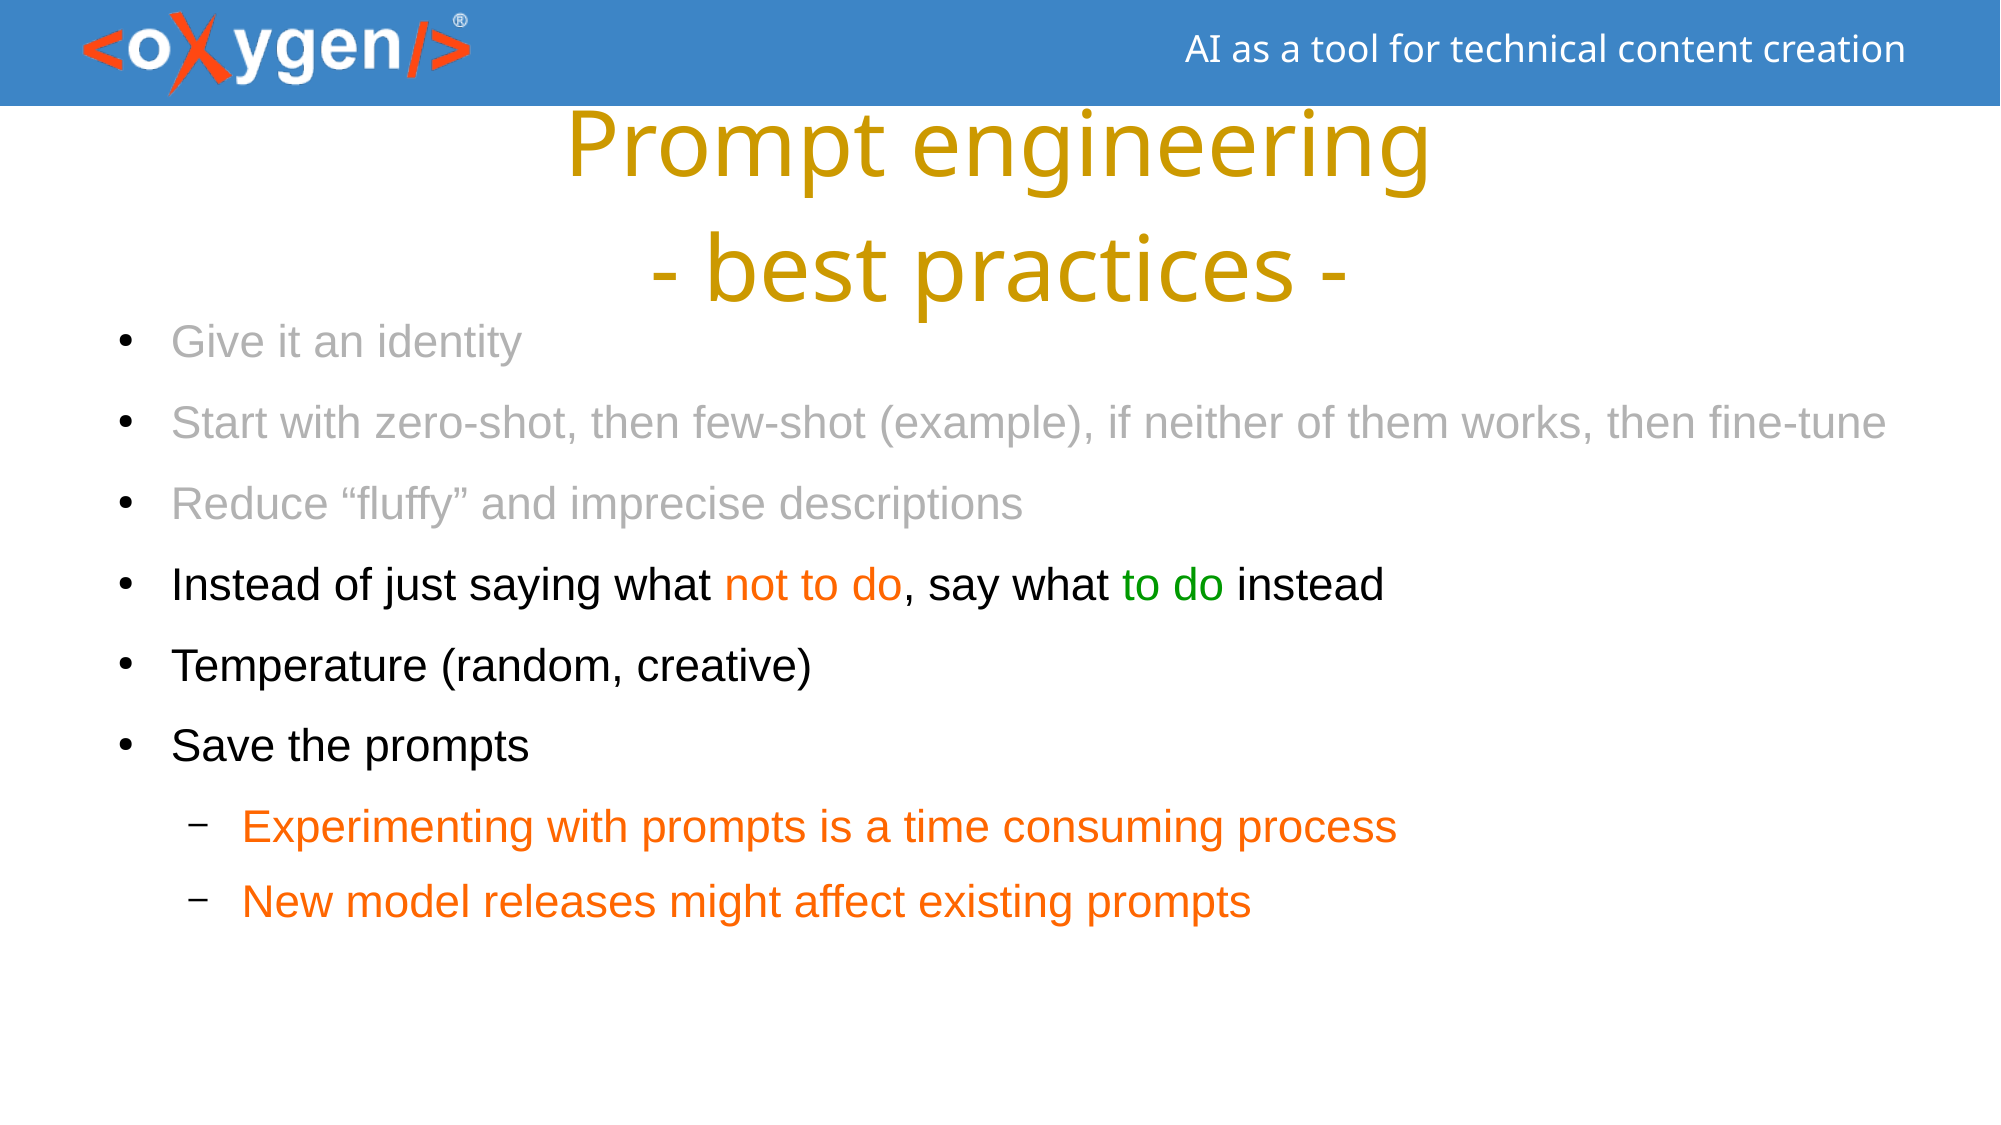

# Prompt engineering - best practices -
Give it an identity
Start with zero-shot, then few-shot (example), if neither of them works, then fine-tune
Reduce “fluffy” and imprecise descriptions
Instead of just saying what not to do, say what to do instead
Temperature (random, creative)
Save the prompts
Experimenting with prompts is a time consuming process
New model releases might affect existing prompts